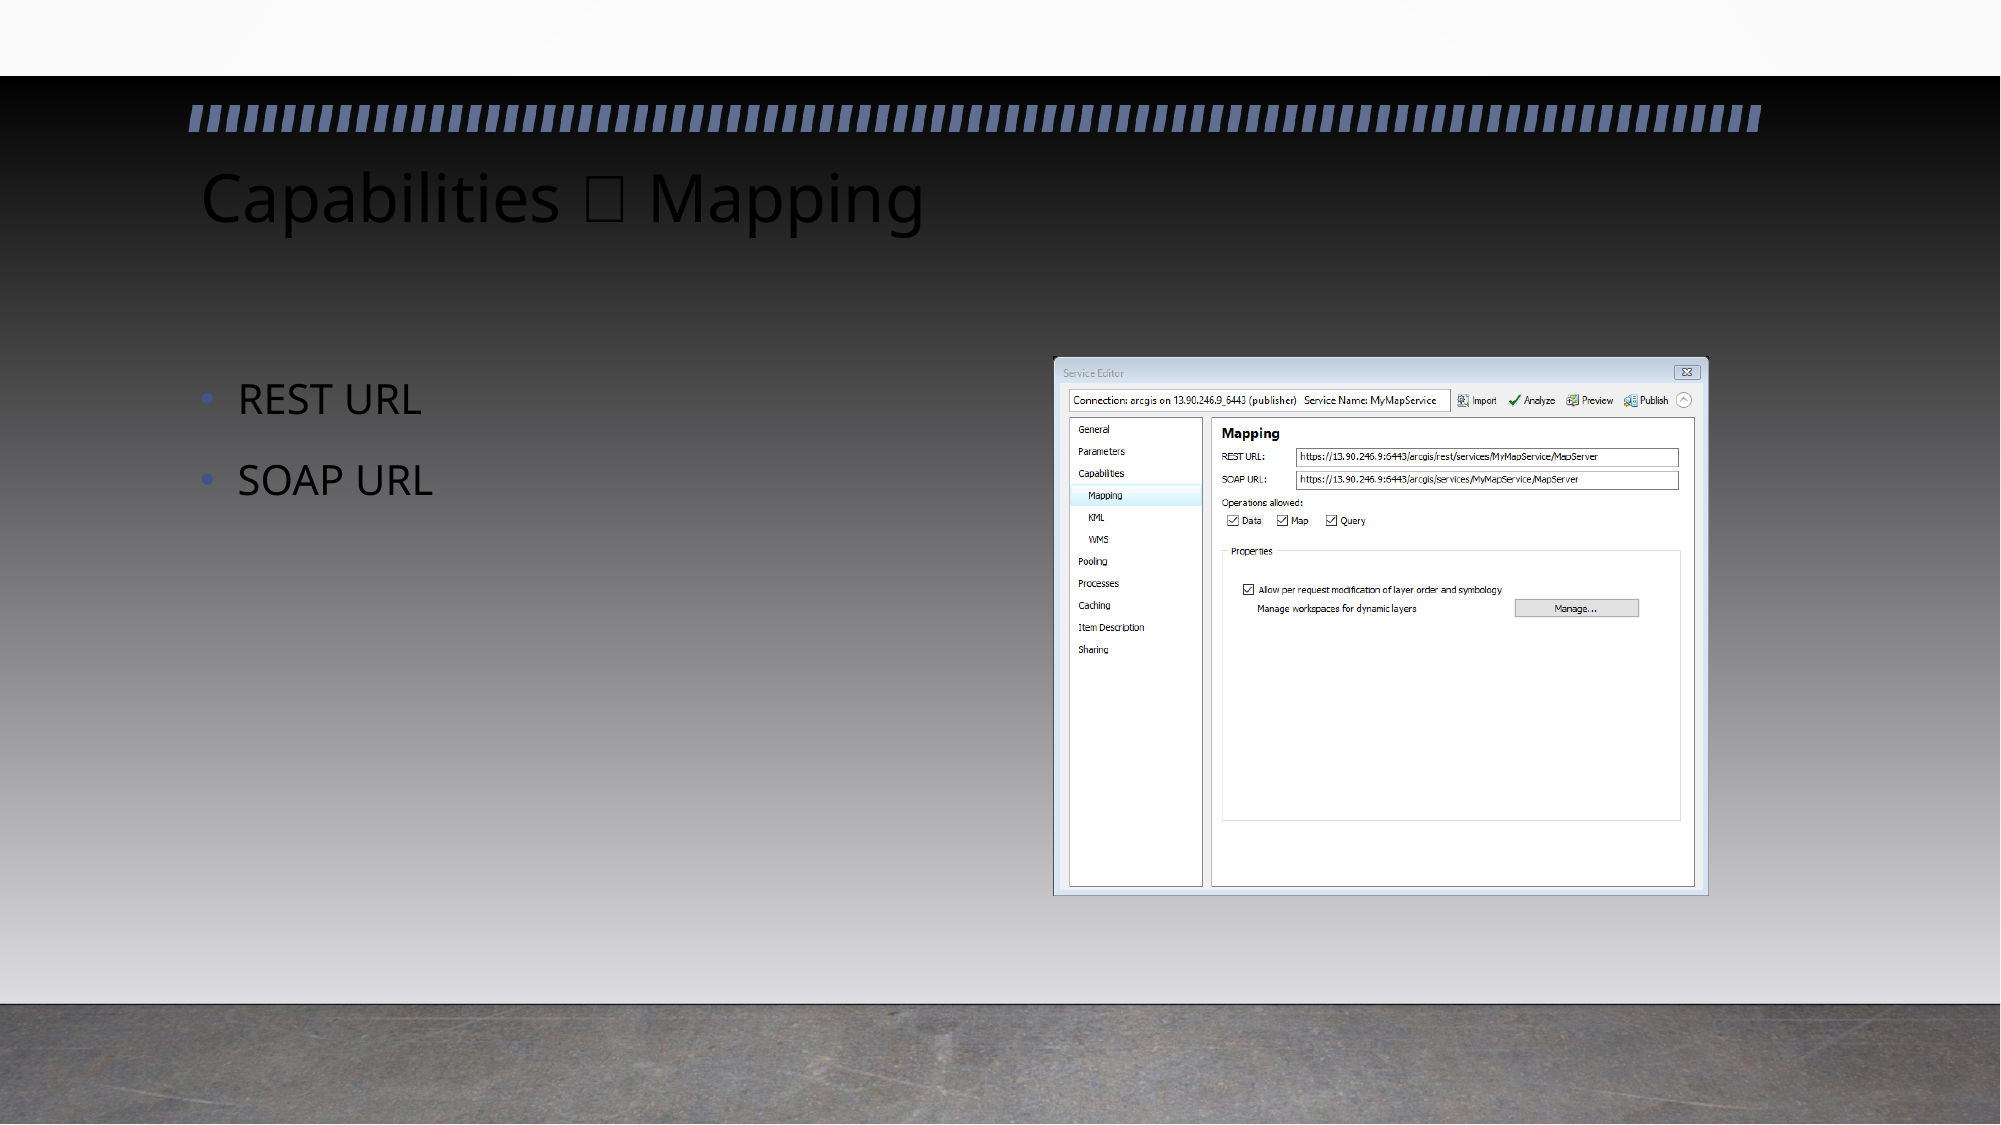

# Capabilities  Mapping
REST URL
SOAP URL